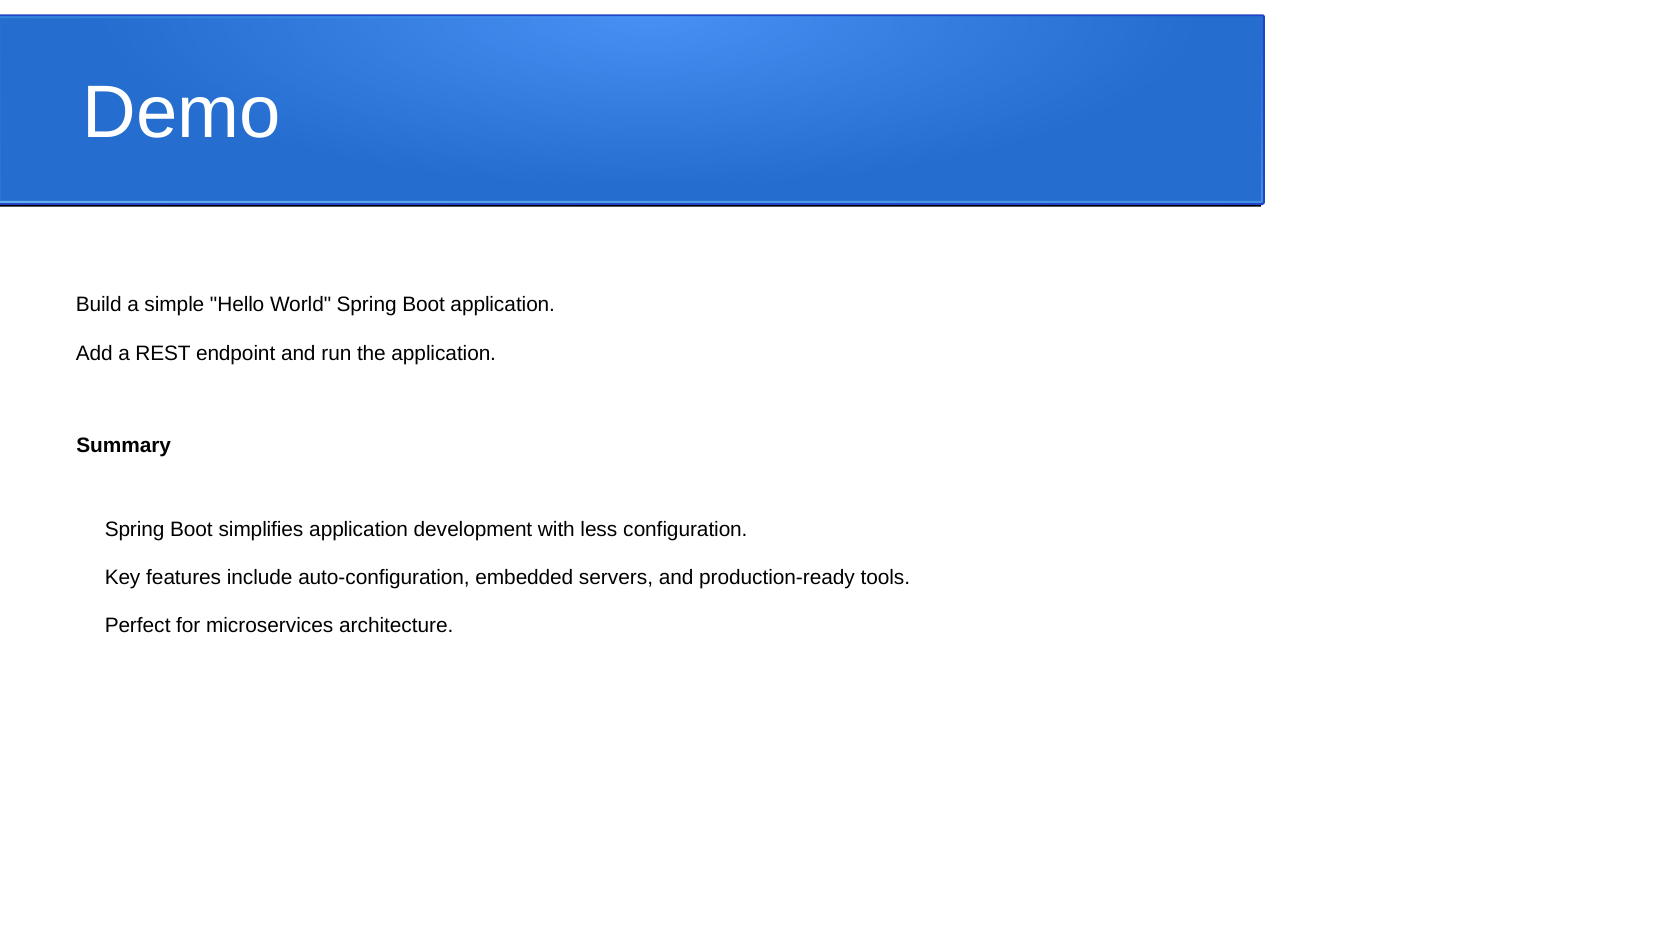

# Demo
Build a simple "Hello World" Spring Boot application.
Add a REST endpoint and run the application.
Summary
Spring Boot simplifies application development with less configuration.
Key features include auto-configuration, embedded servers, and production-ready tools.
Perfect for microservices architecture.